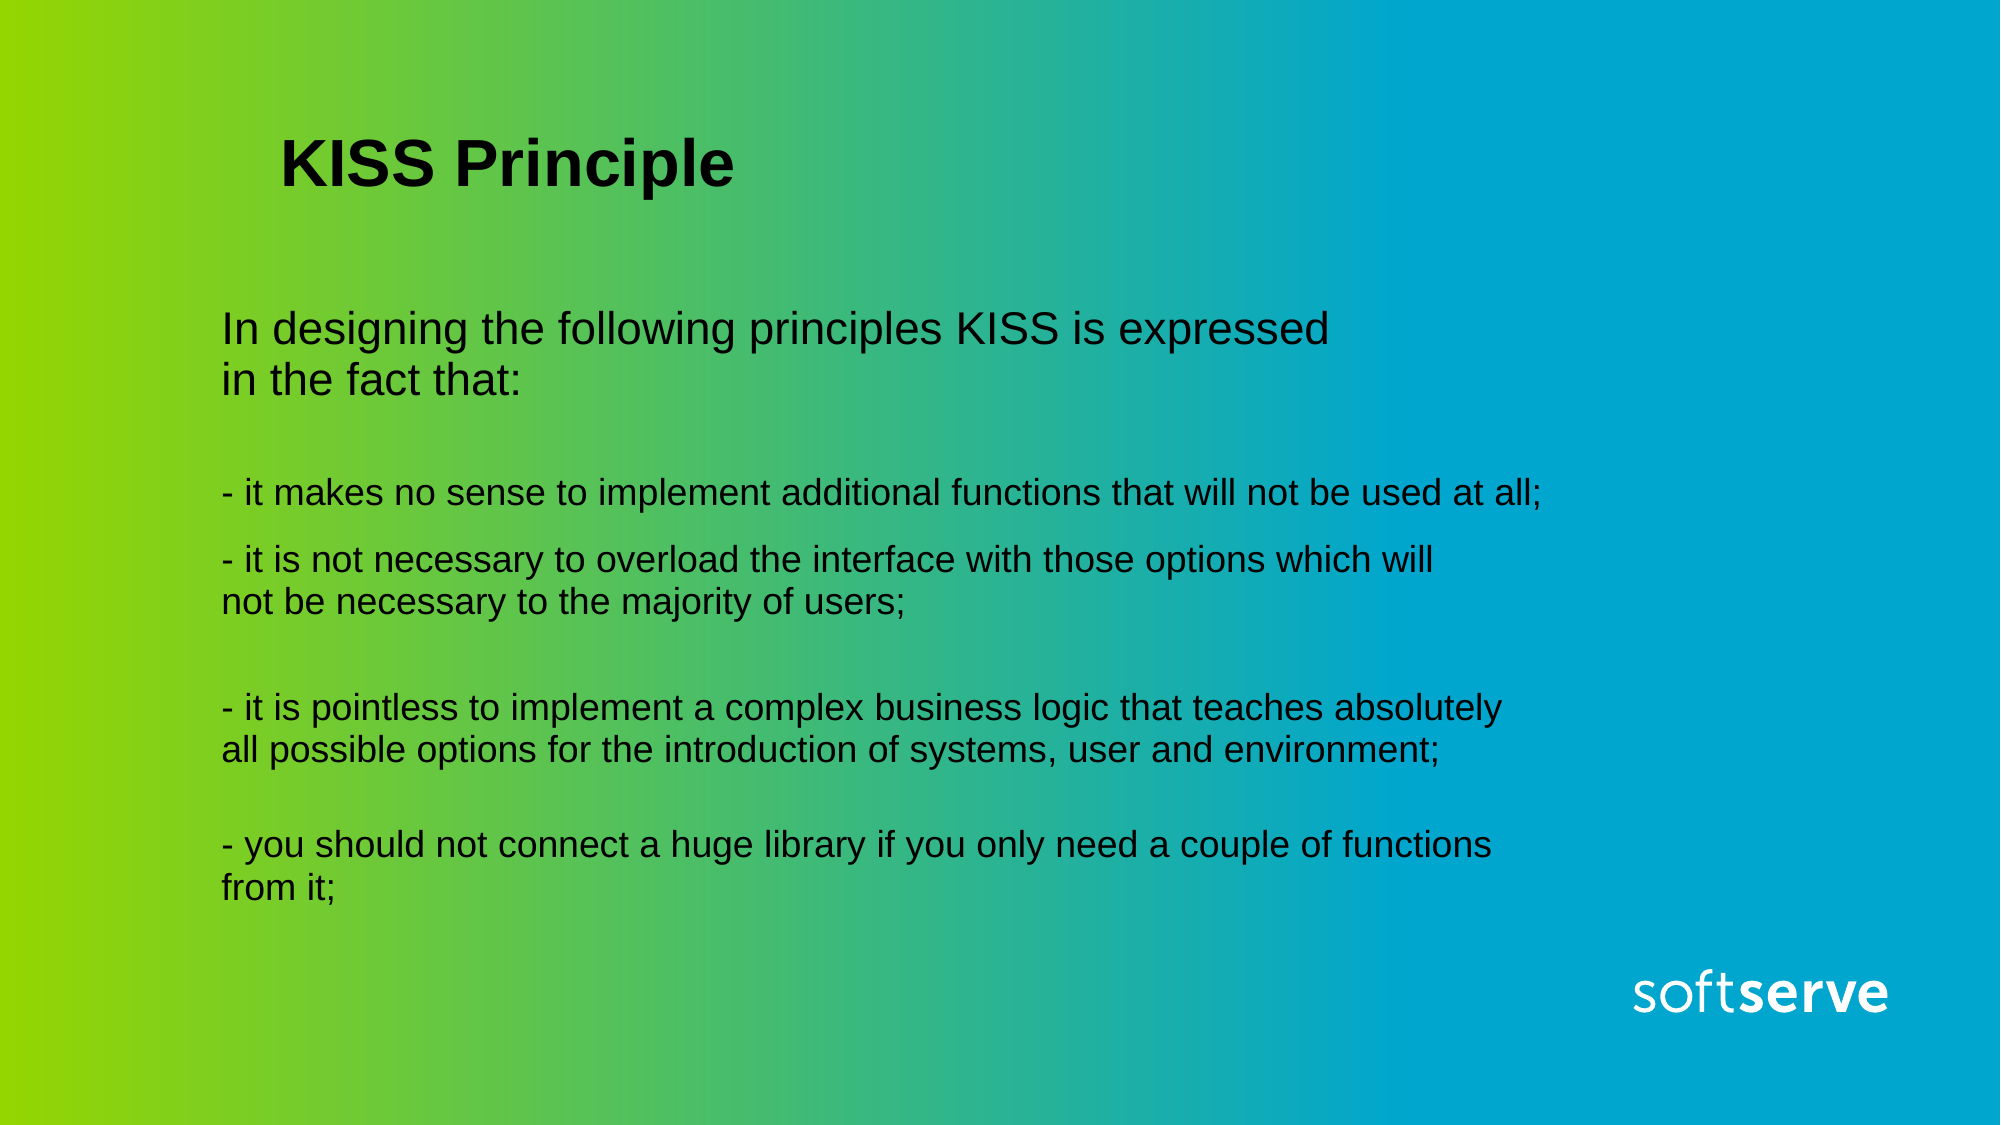

KISS Principle
In designing the following principles KISS is expressed
in the fact that:
- it makes no sense to implement additional functions that will not be used at all;
- it is not necessary to overload the interface with those options which will not be necessary to the majority of users;
- it is pointless to implement a complex business logic that teaches absolutely all possible options for the introduction of systems, user and environment;
- you should not connect a huge library if you only need a couple of functions from it;